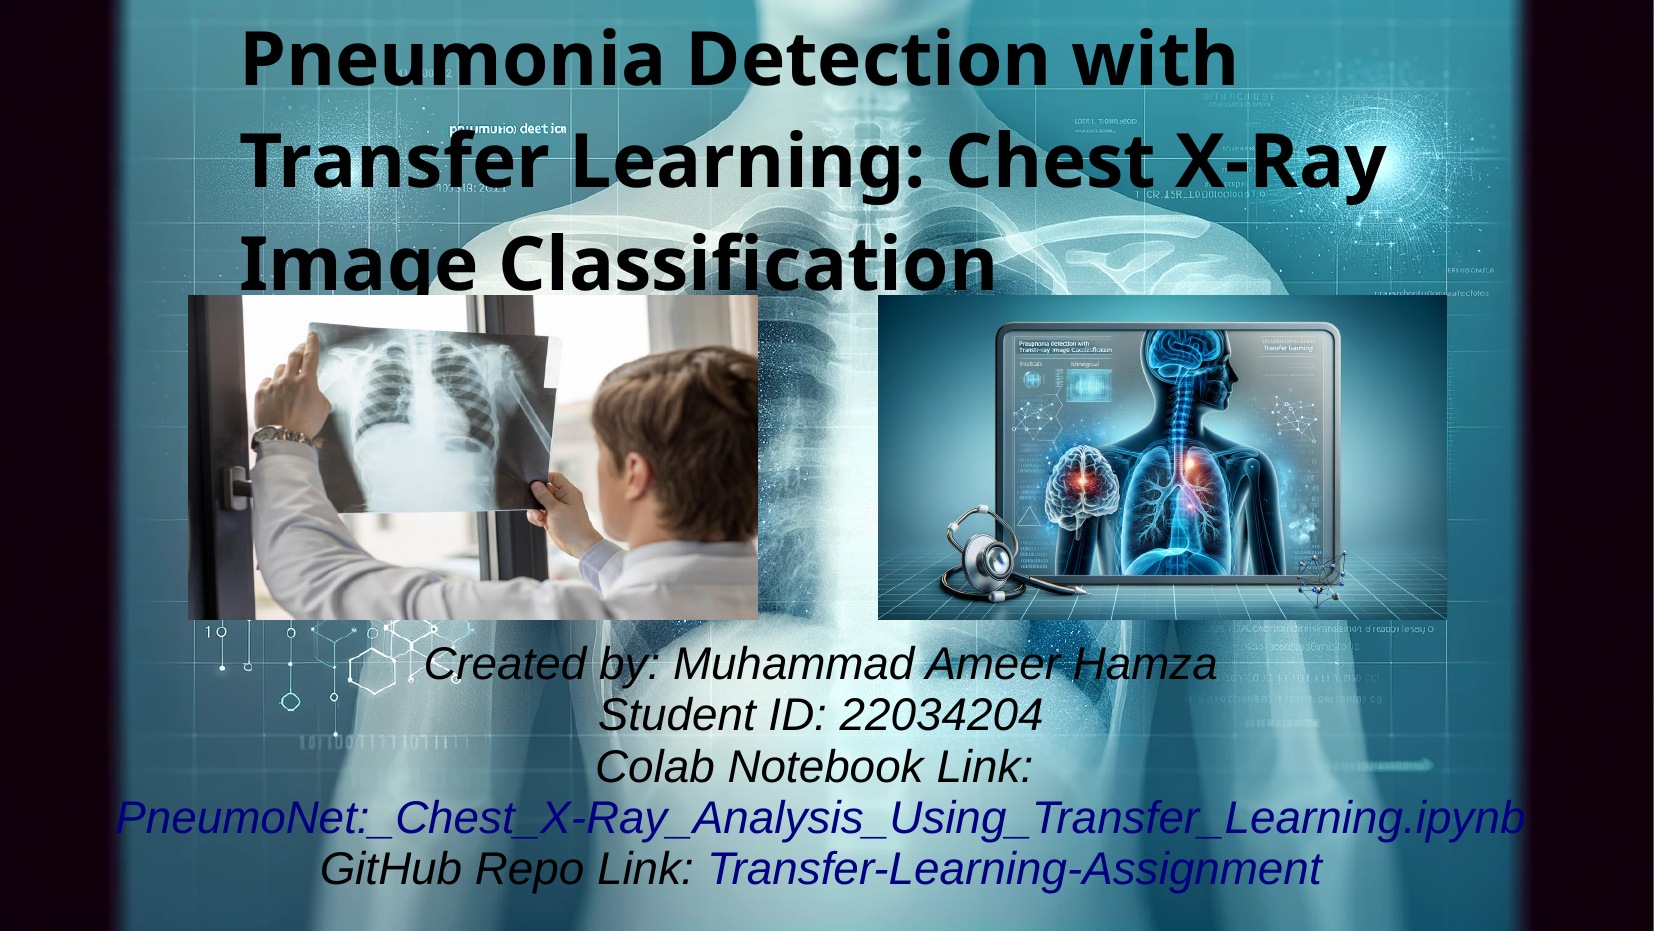

Pneumonia Detection with Transfer Learning: Chest X-Ray Image Classification
# Created by: Muhammad Ameer Hamza Student ID: 22034204 Colab Notebook Link: PneumoNet:_Chest_X-Ray_Analysis_Using_Transfer_Learning.ipynb GitHub Repo Link: Transfer-Learning-Assignment